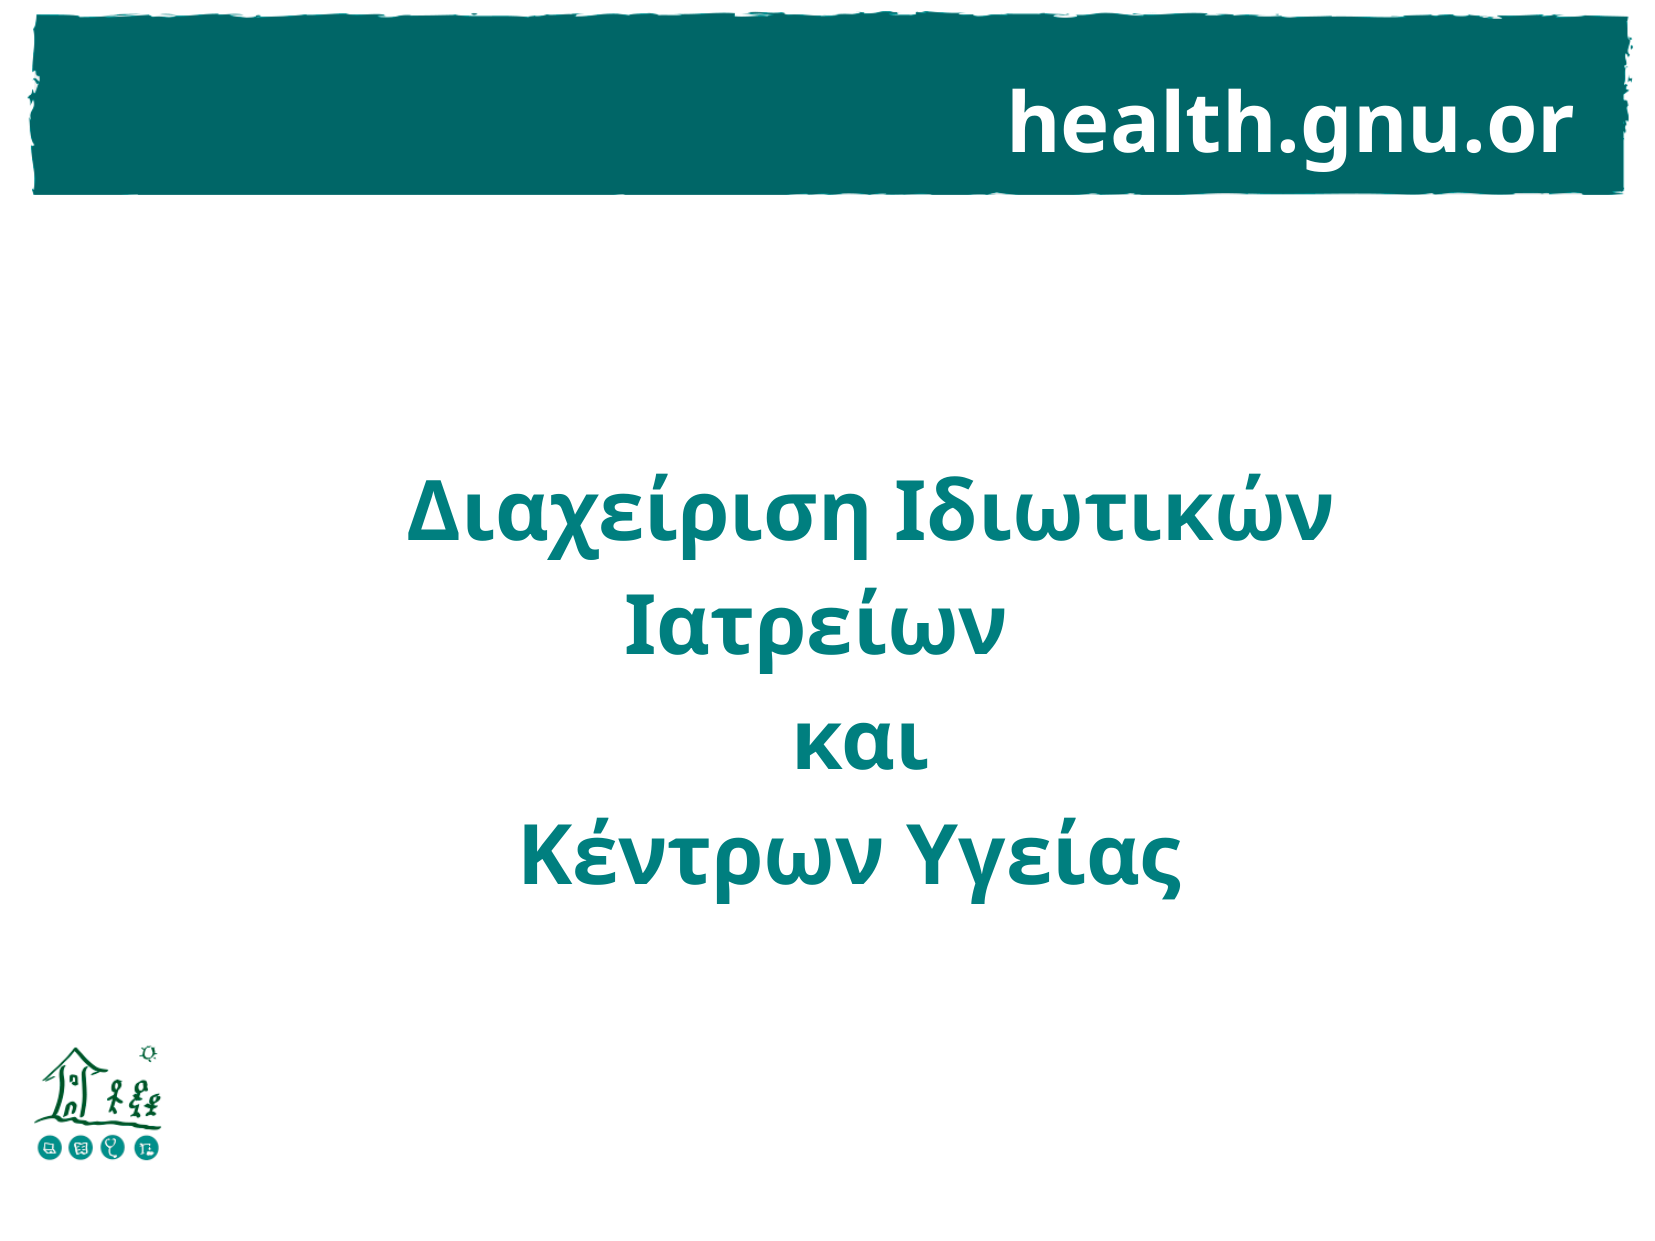

health.gnu.org
Διαχείριση Ιδιωτικών Ιατρείων
και
Κέντρων Υγείας